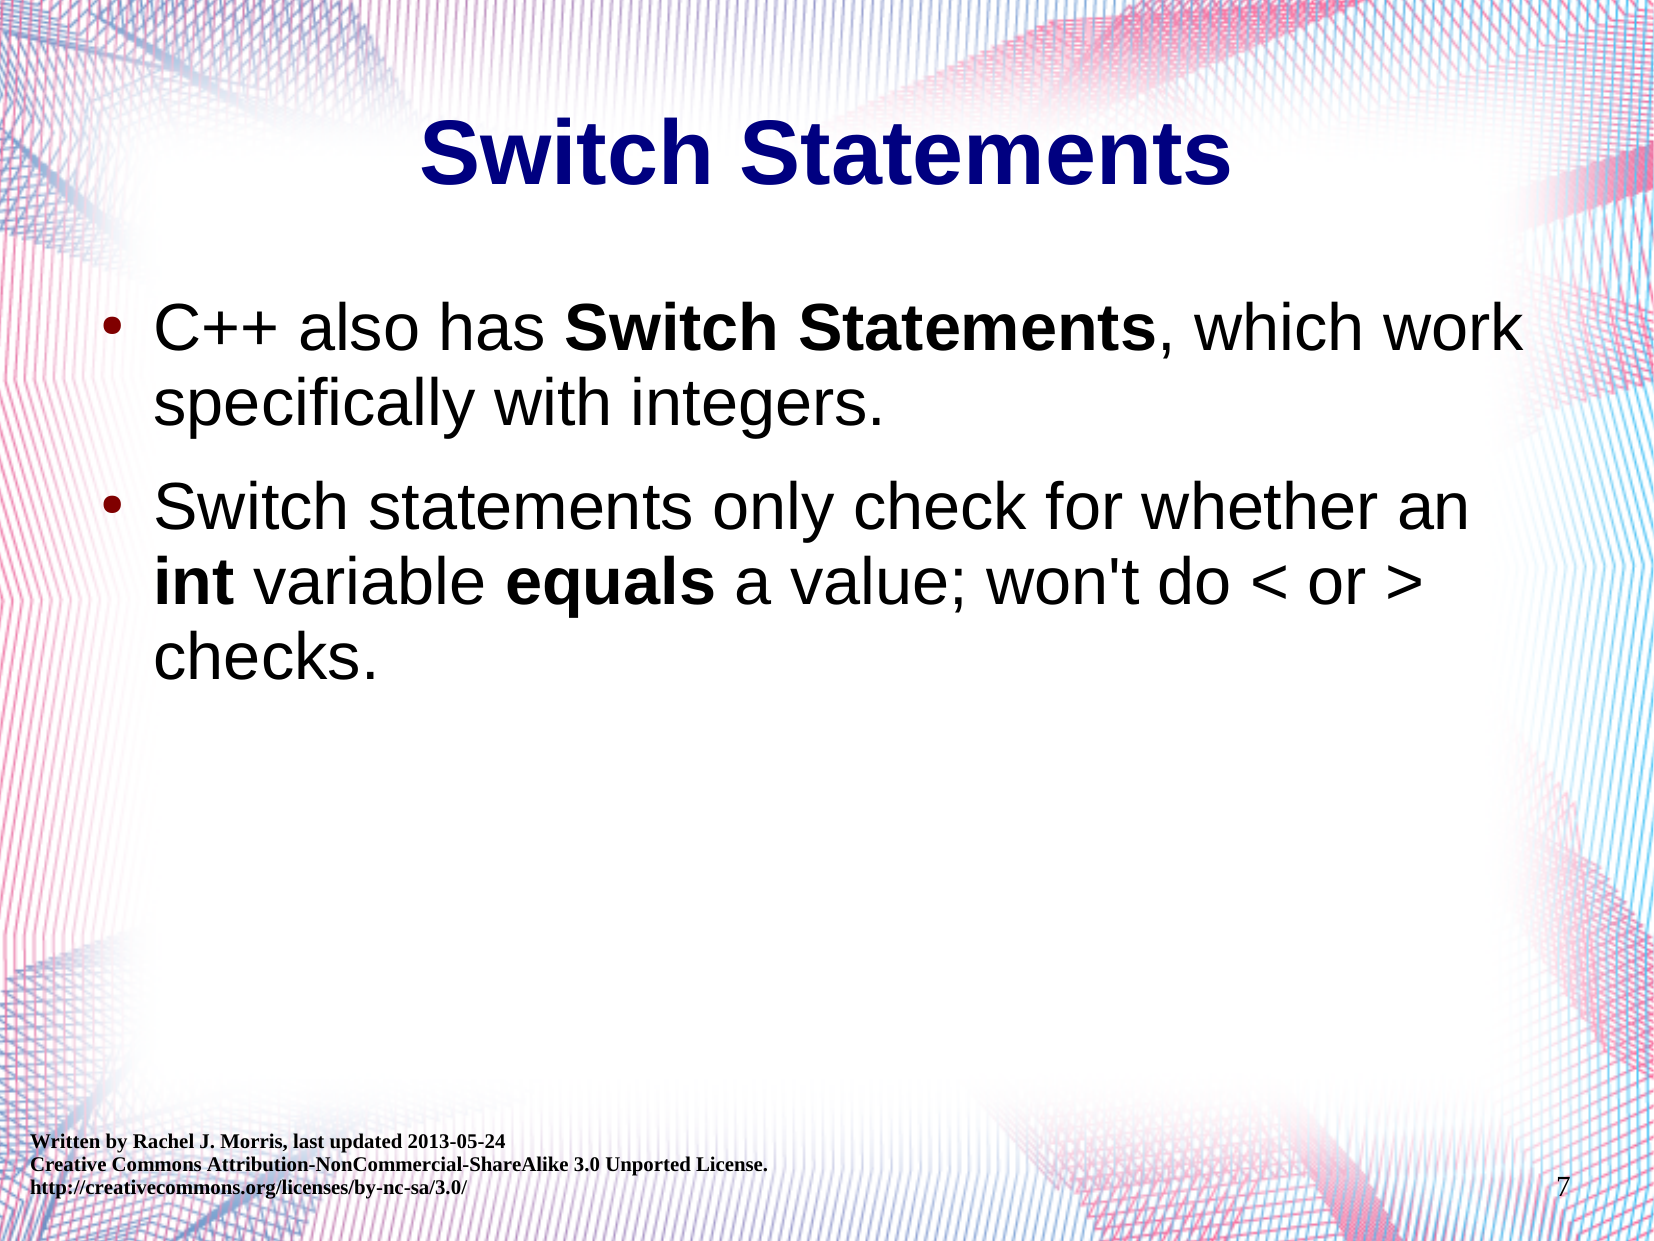

# Switch Statements
C++ also has Switch Statements, which work specifically with integers.
Switch statements only check for whether an int variable equals a value; won't do < or > checks.
7